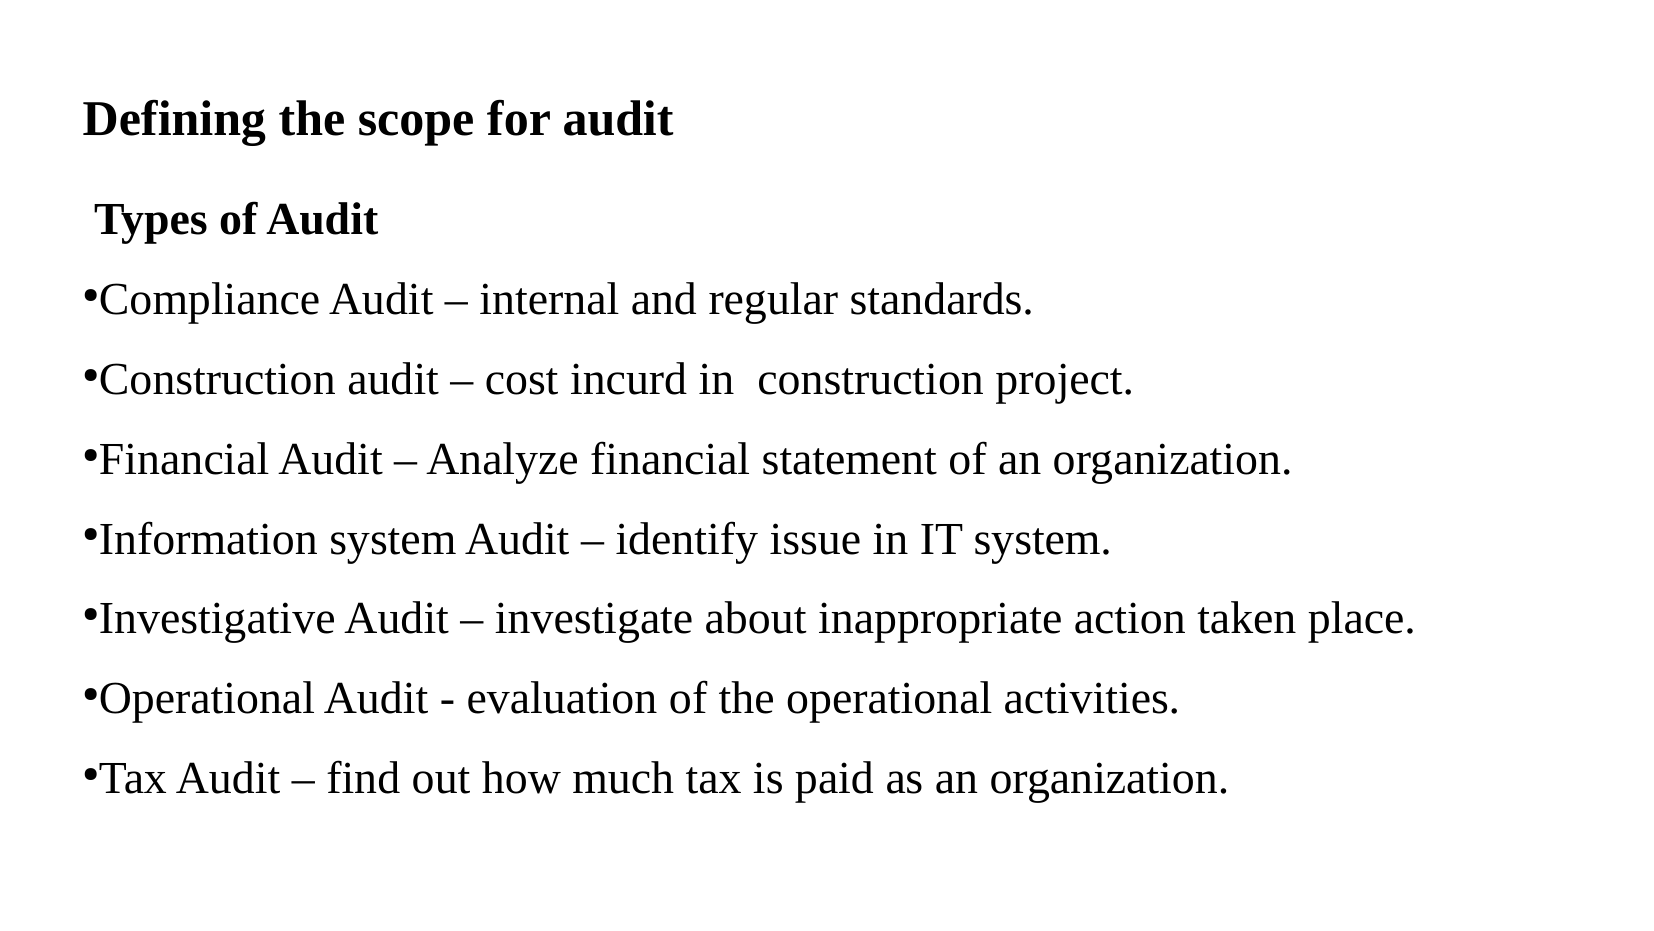

# Defining the scope for audit
 Types of Audit
Compliance Audit – internal and regular standards.
Construction audit – cost incurd in construction project.
Financial Audit – Analyze financial statement of an organization.
Information system Audit – identify issue in IT system.
Investigative Audit – investigate about inappropriate action taken place.
Operational Audit - evaluation of the operational activities.
Tax Audit – find out how much tax is paid as an organization.